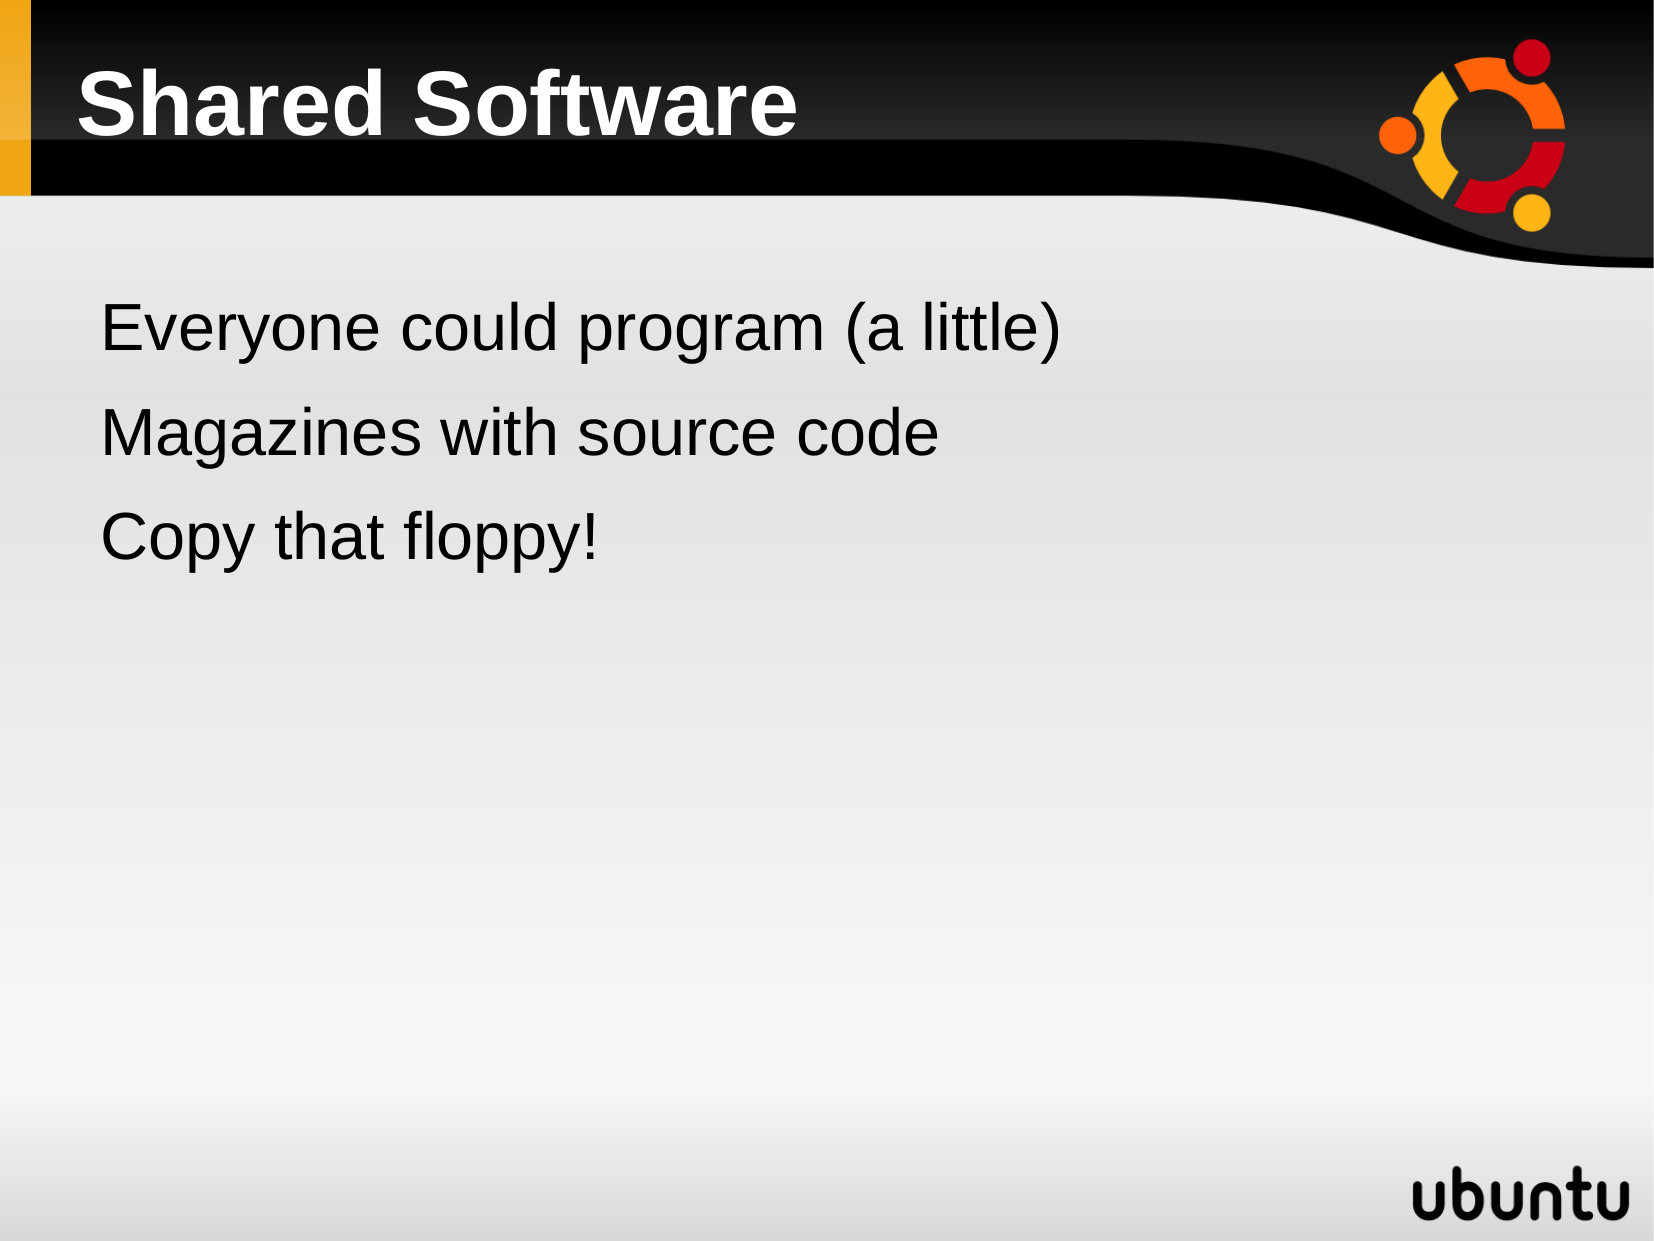

# Shared Software
Everyone could program (a little)
Magazines with source code
Copy that floppy!